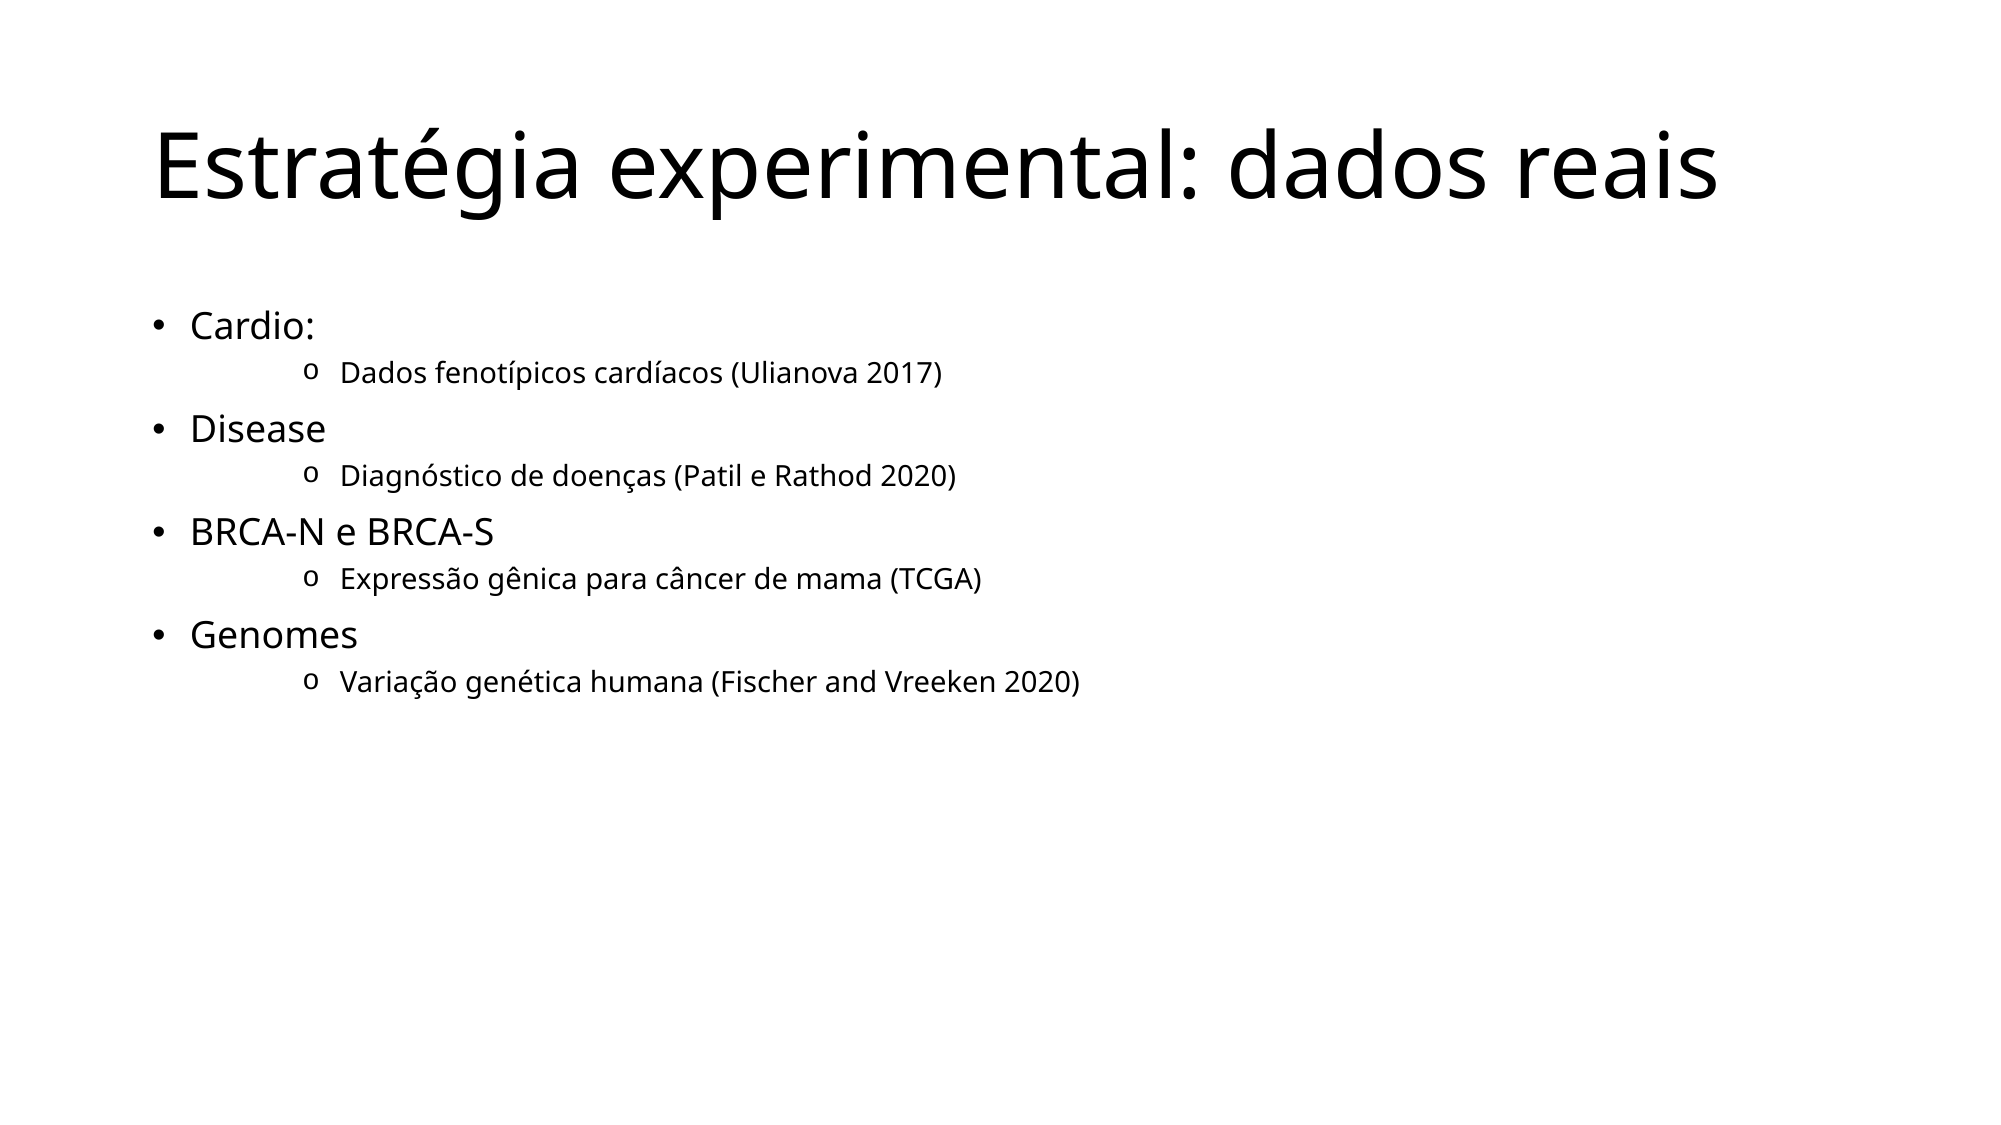

# Estratégia experimental: dados reais
Cardio:
Dados fenotípicos cardíacos (Ulianova 2017)
Disease
Diagnóstico de doenças (Patil e Rathod 2020)
BRCA-N e BRCA-S
Expressão gênica para câncer de mama (TCGA)
Genomes
Variação genética humana (Fischer and Vreeken 2020)